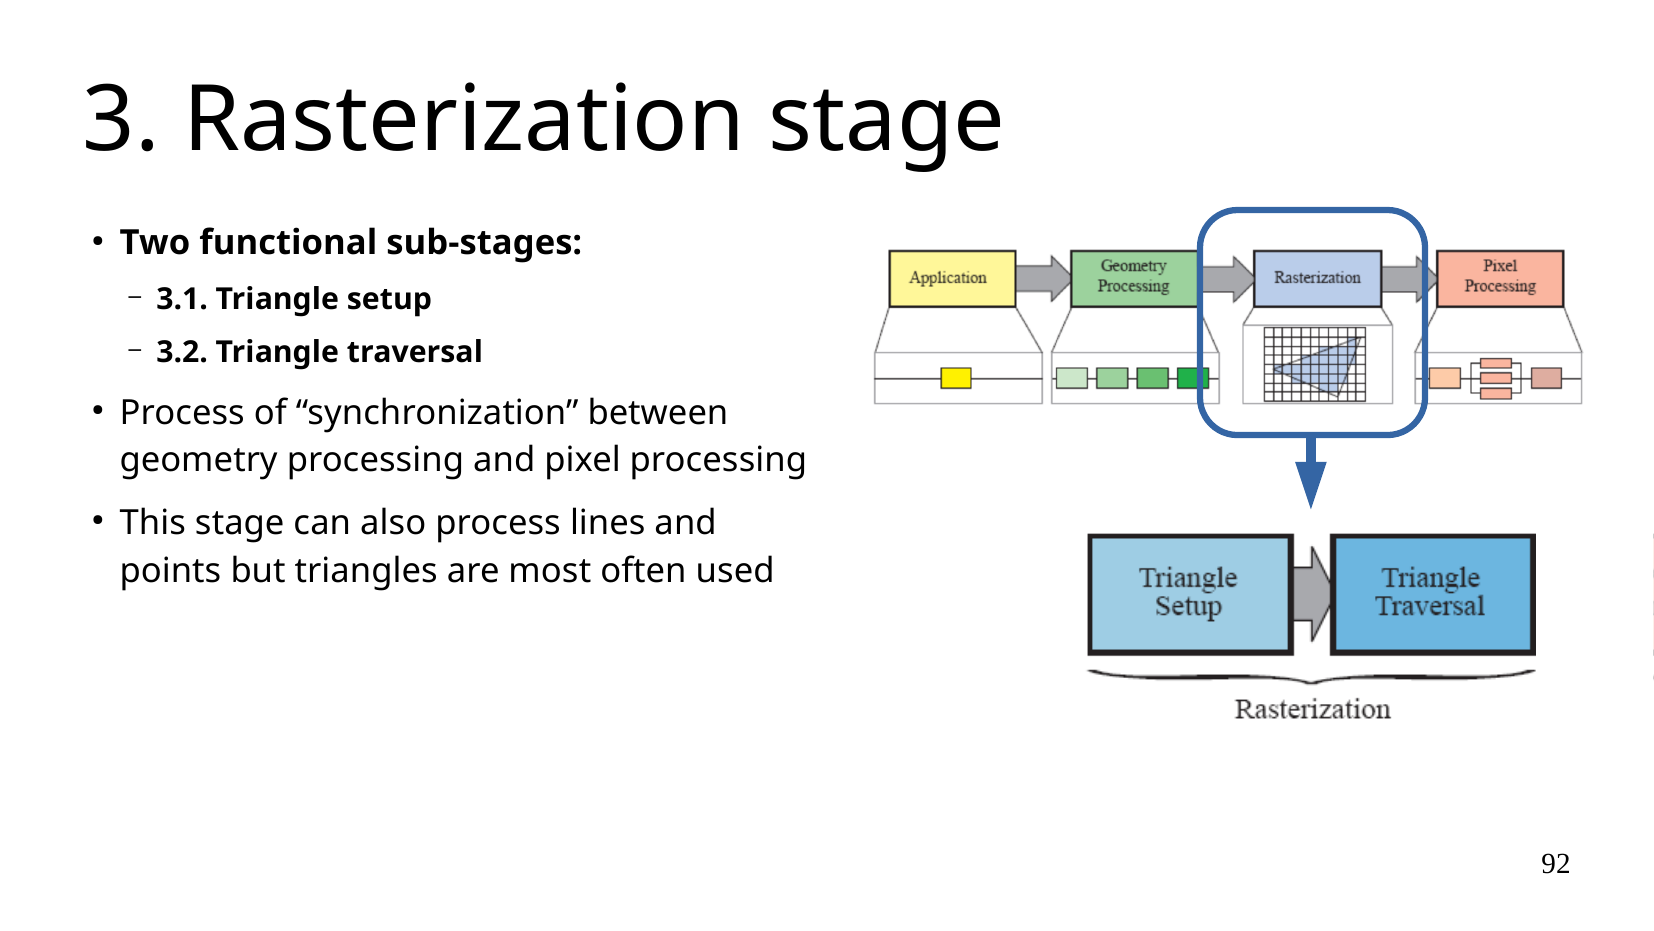

# 3. Rasterization stage
Two functional sub-stages:
3.1. Triangle setup
3.2. Triangle traversal
Process of “synchronization” between geometry processing and pixel processing
This stage can also process lines and points but triangles are most often used
92